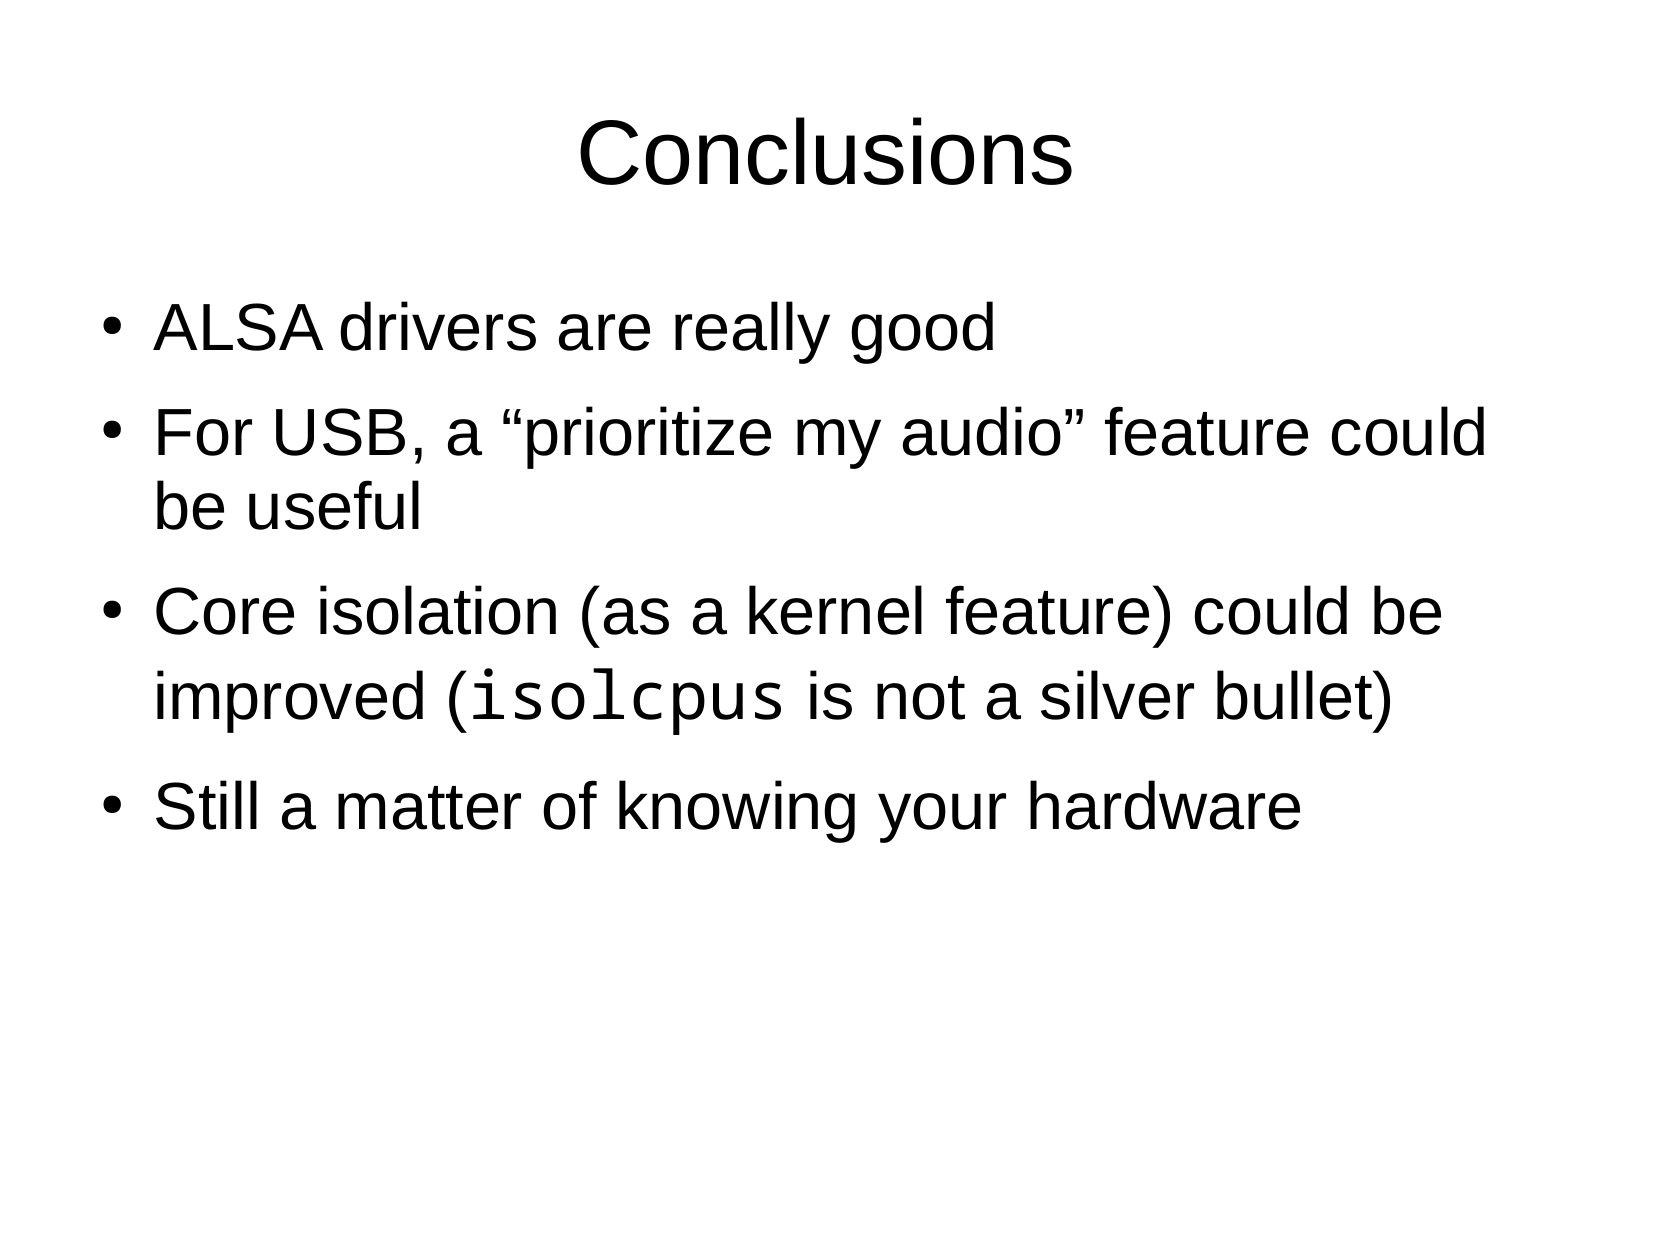

# Conclusions
ALSA drivers are really good
For USB, a “prioritize my audio” feature could be useful
Core isolation (as a kernel feature) could be improved (isolcpus is not a silver bullet)
Still a matter of knowing your hardware